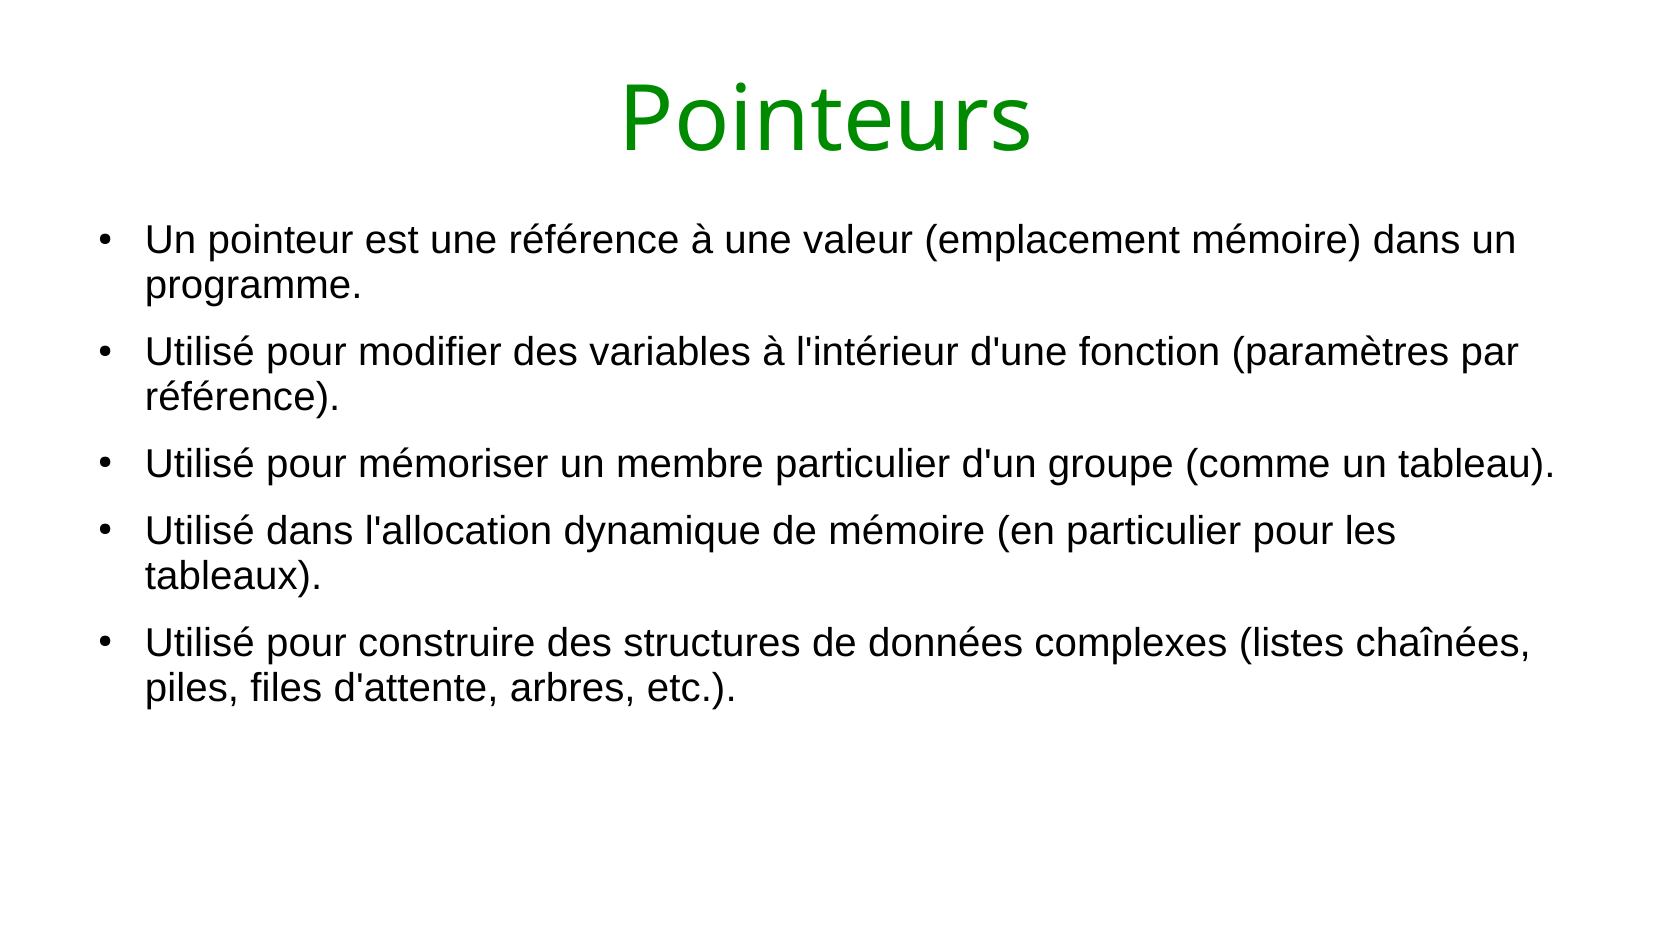

# Pointeurs
Un pointeur est une référence à une valeur (emplacement mémoire) dans un programme.
Utilisé pour modifier des variables à l'intérieur d'une fonction (paramètres par référence).
Utilisé pour mémoriser un membre particulier d'un groupe (comme un tableau).
Utilisé dans l'allocation dynamique de mémoire (en particulier pour les tableaux).
Utilisé pour construire des structures de données complexes (listes chaînées, piles, files d'attente, arbres, etc.).